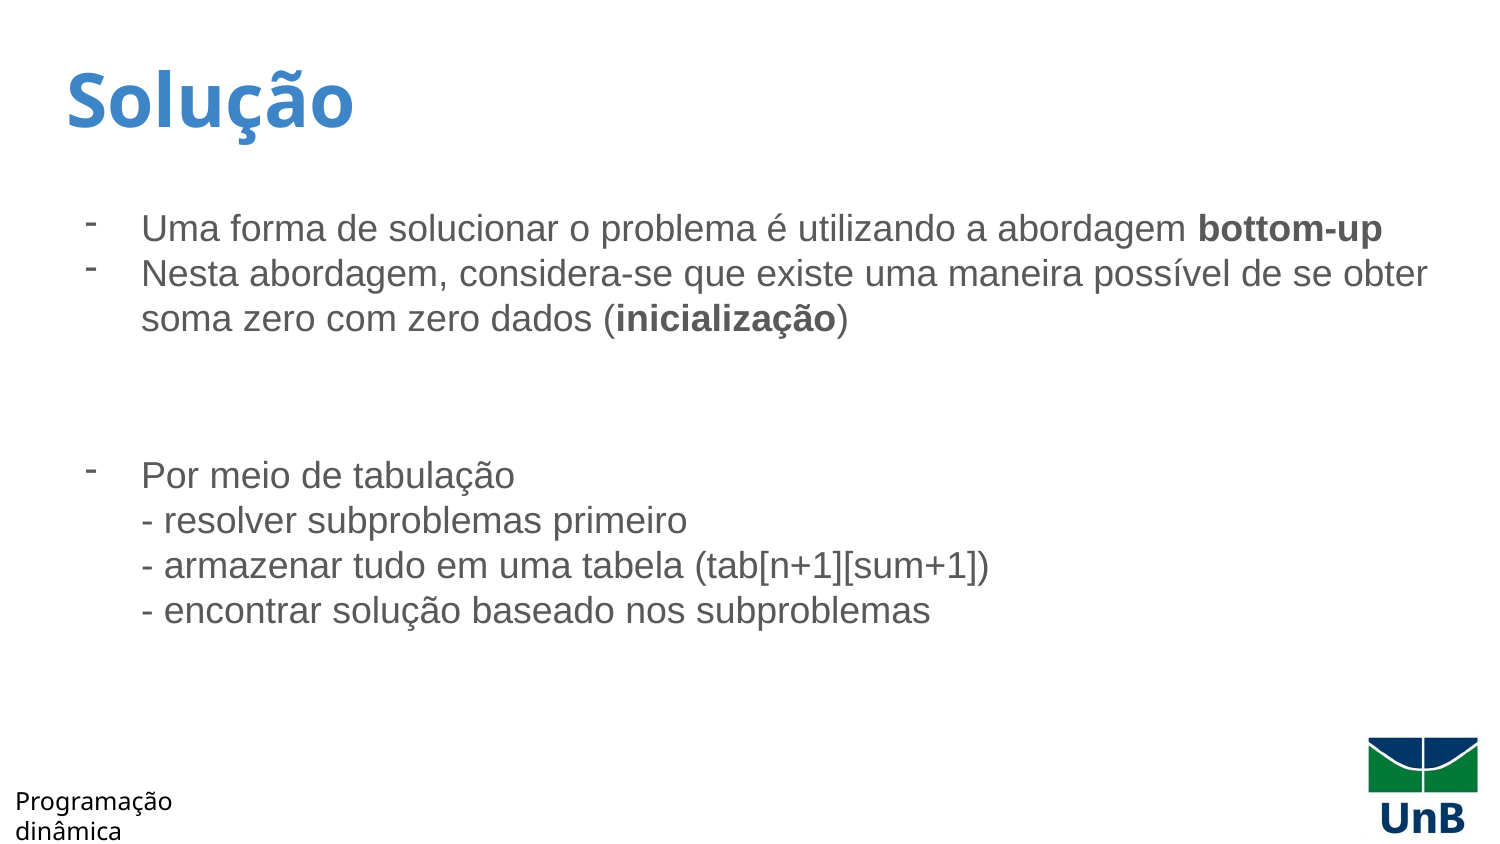

# Solução
Uma forma de solucionar o problema é utilizando a abordagem bottom-up
Nesta abordagem, considera-se que existe uma maneira possível de se obter soma zero com zero dados (inicialização)
Por meio de tabulação
- resolver subproblemas primeiro
- armazenar tudo em uma tabela (tab[n+1][sum+1])
- encontrar solução baseado nos subproblemas
Programação dinâmica